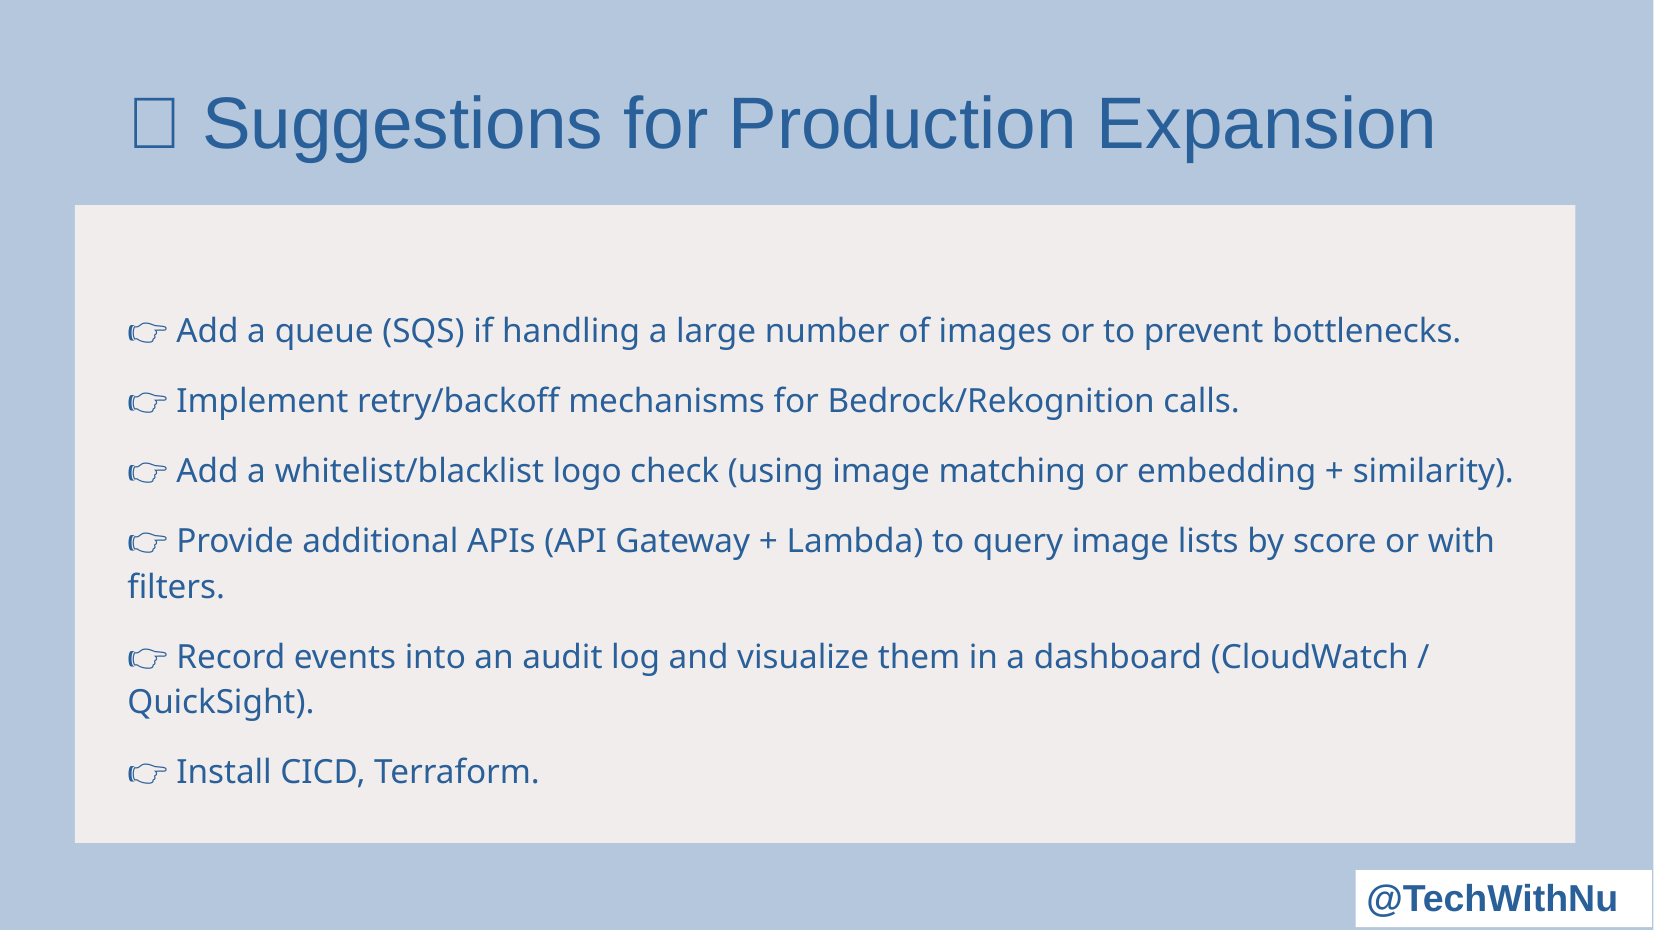

🌐 Suggestions for Production Expansion
👉 Add a queue (SQS) if handling a large number of images or to prevent bottlenecks.
👉 Implement retry/backoff mechanisms for Bedrock/Rekognition calls.
👉 Add a whitelist/blacklist logo check (using image matching or embedding + similarity).
👉 Provide additional APIs (API Gateway + Lambda) to query image lists by score or with filters.
👉 Record events into an audit log and visualize them in a dashboard (CloudWatch / QuickSight).
👉 Install CICD, Terraform.
@TechWithNu